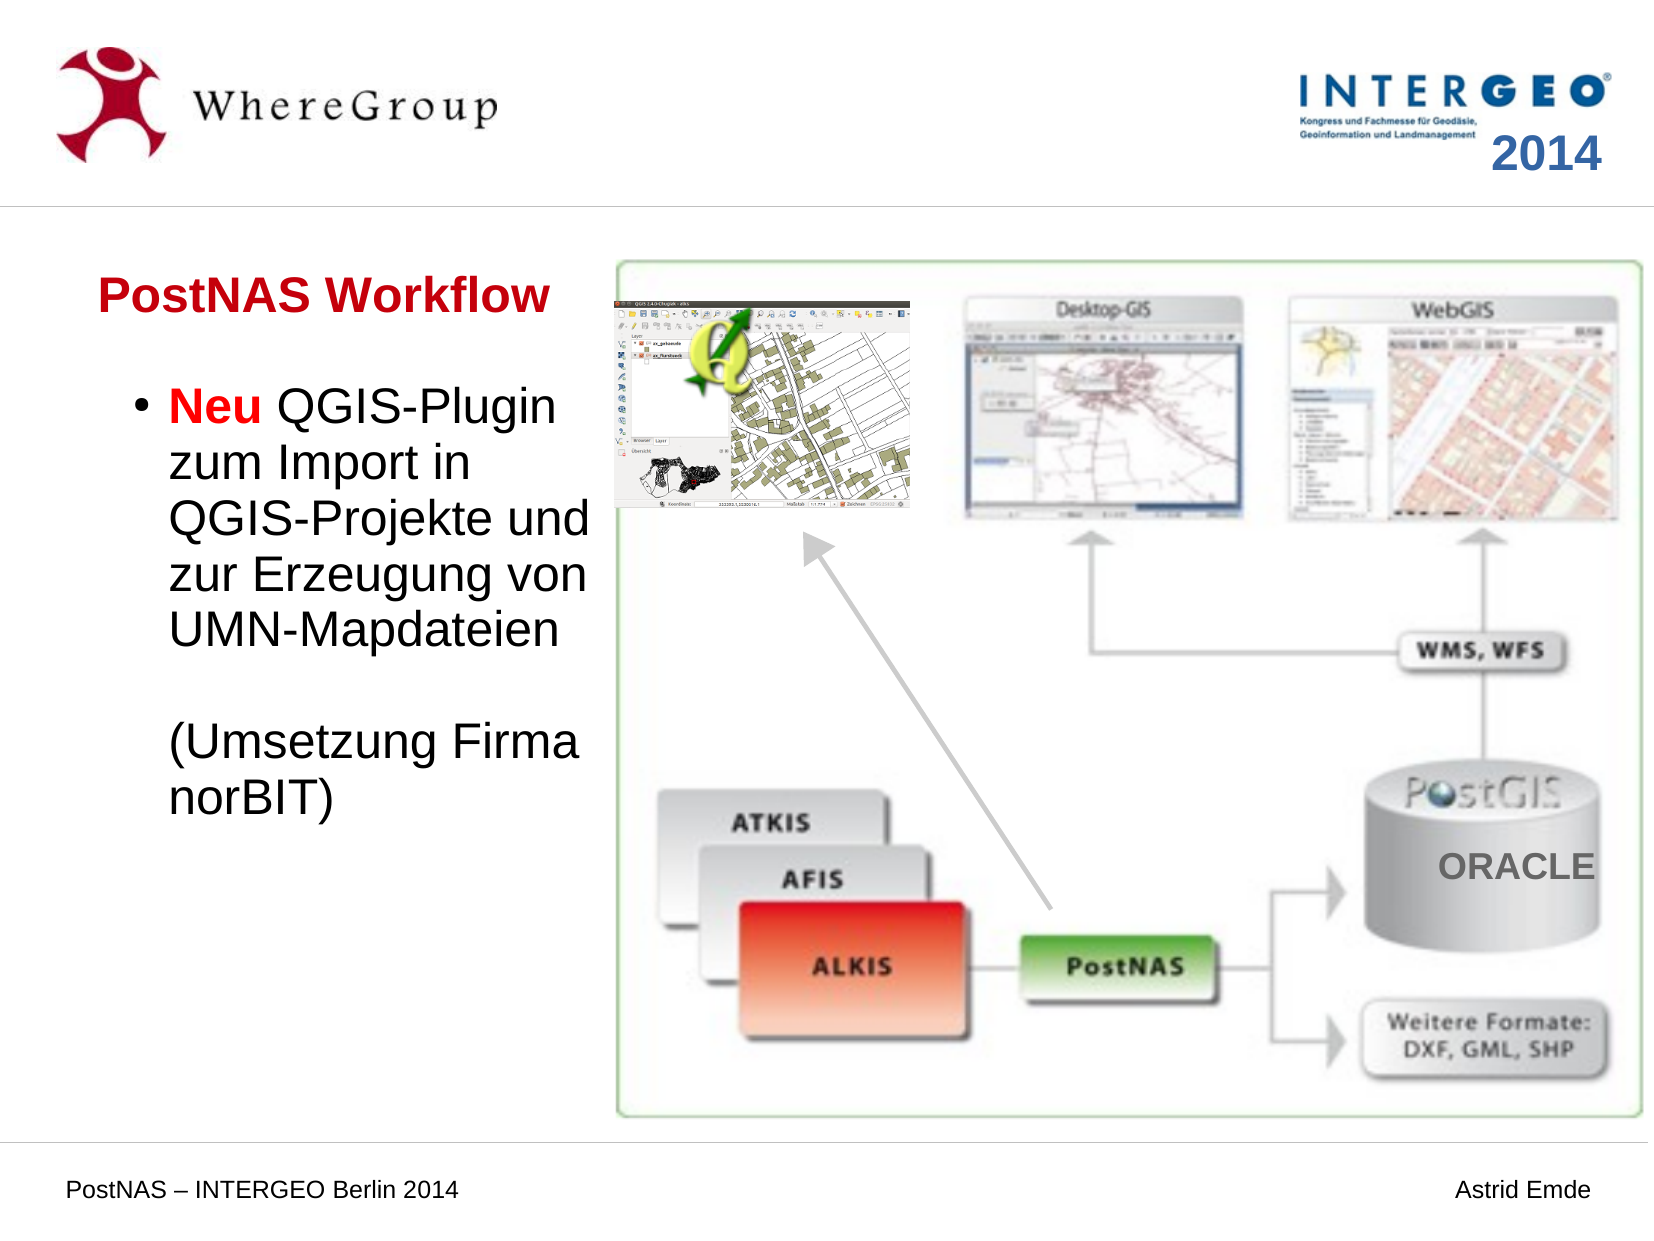

PostNAS Workflow
Neu QGIS-Plugin
zum Import in
QGIS-Projekte und
zur Erzeugung von
UMN-Mapdateien
(Umsetzung Firma
norBIT)
ORACLE